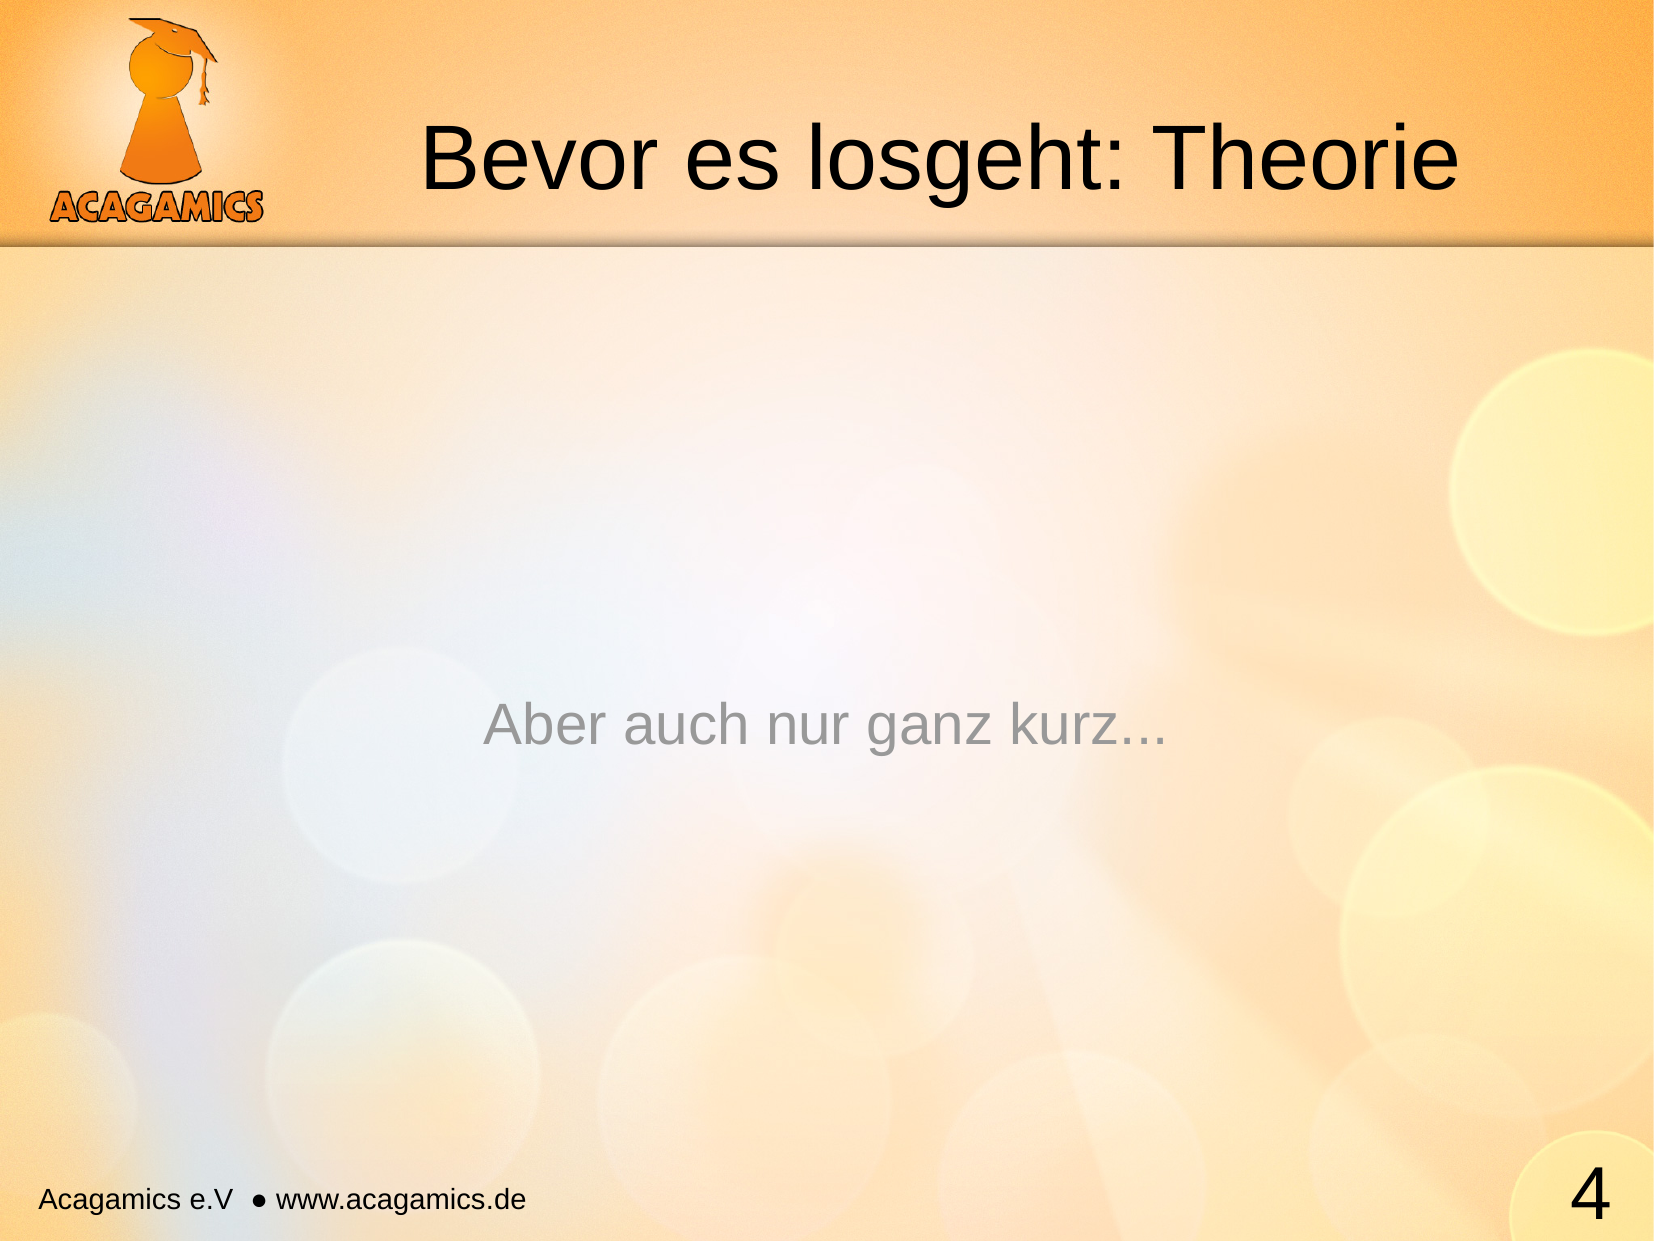

# Bevor es losgeht: Theorie
Aber auch nur ganz kurz...